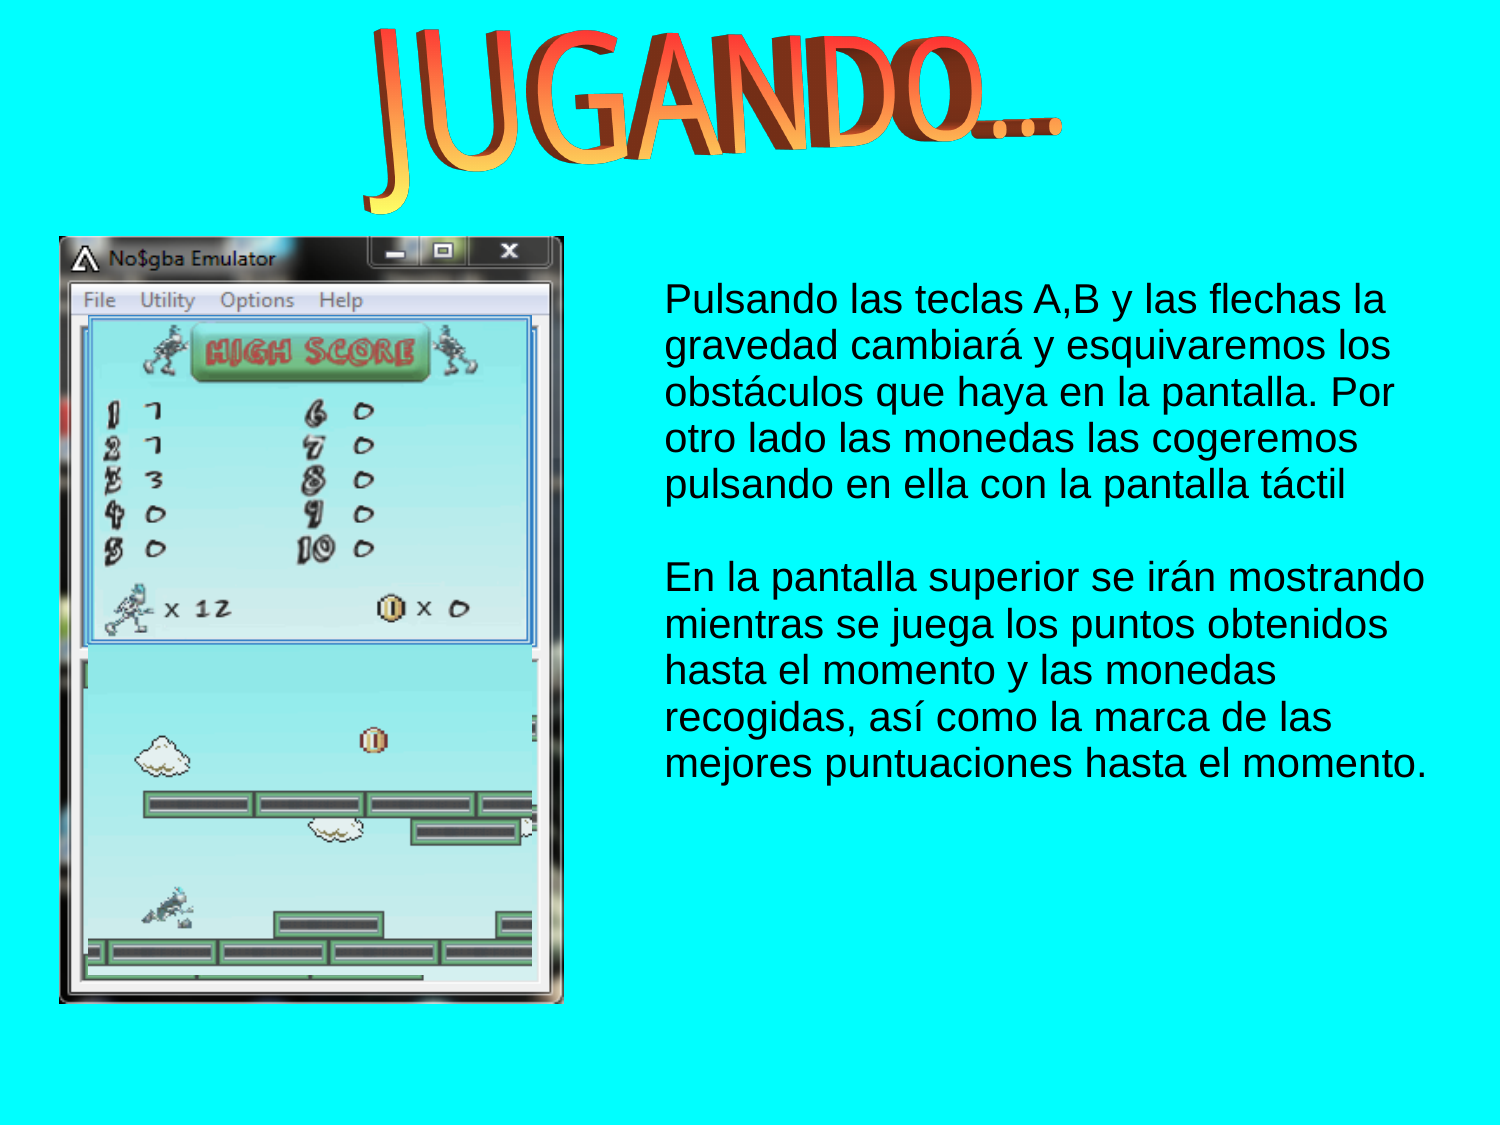

JUGANDO...
#
Pulsando las teclas A,B y las flechas la gravedad cambiará y esquivaremos los obstáculos que haya en la pantalla. Por otro lado las monedas las cogeremos pulsando en ella con la pantalla táctil
En la pantalla superior se irán mostrando mientras se juega los puntos obtenidos hasta el momento y las monedas recogidas, así como la marca de las mejores puntuaciones hasta el momento.